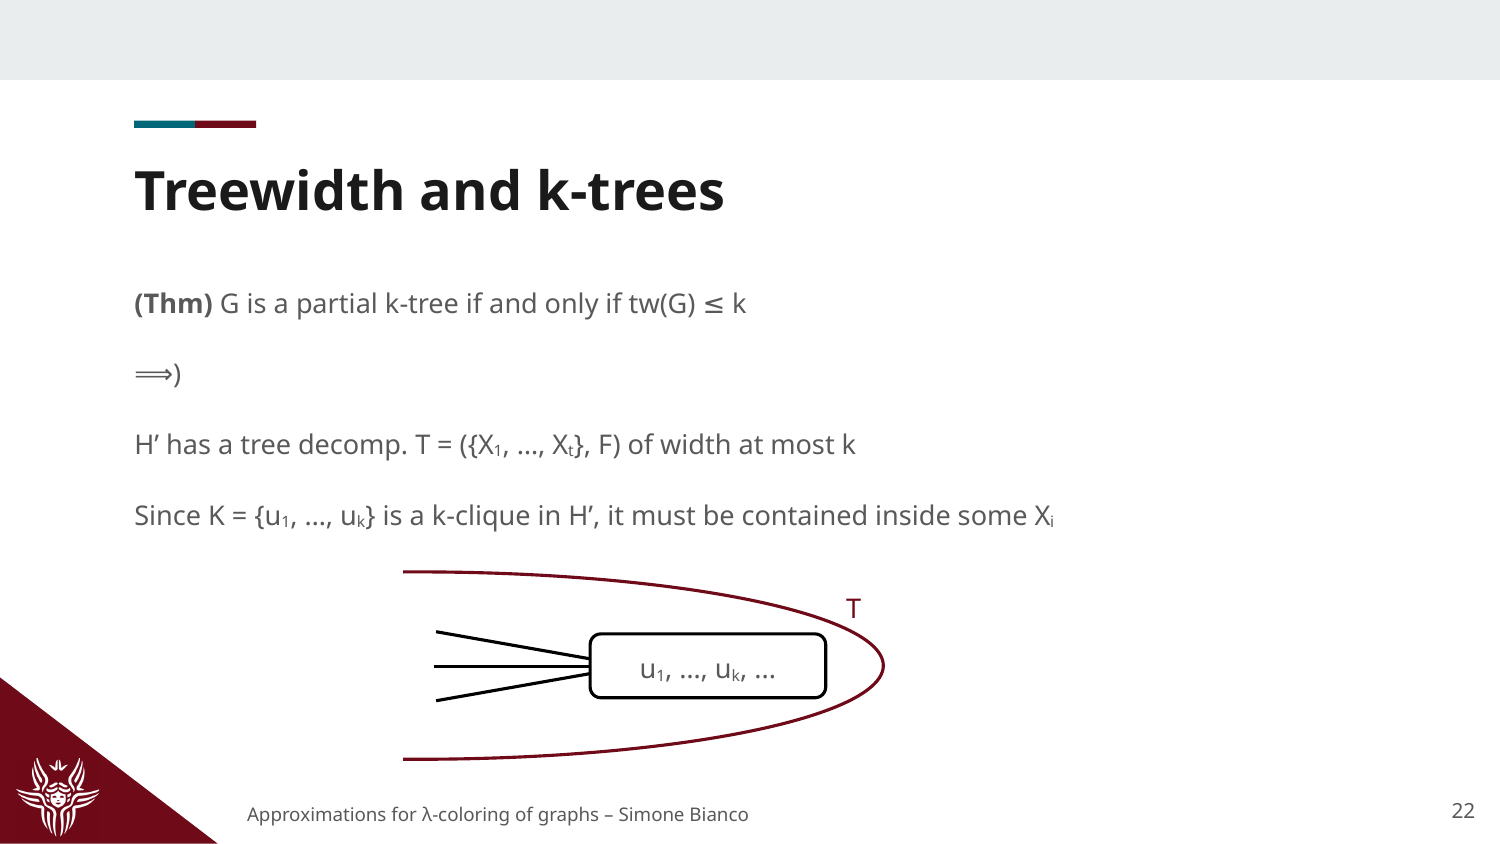

# Treewidth and k-trees
(Thm) G is a partial k-tree if and only if tw(G) ≤ k
⟹)
H’ has a tree decomp. T = ({X1, …, Xt}, F) of width at most k
Since K = {u1, …, uk} is a k-clique in H’, it must be contained inside some Xi
T
u1, …, uk, ...
Approximations for λ-coloring of graphs – Simone Bianco